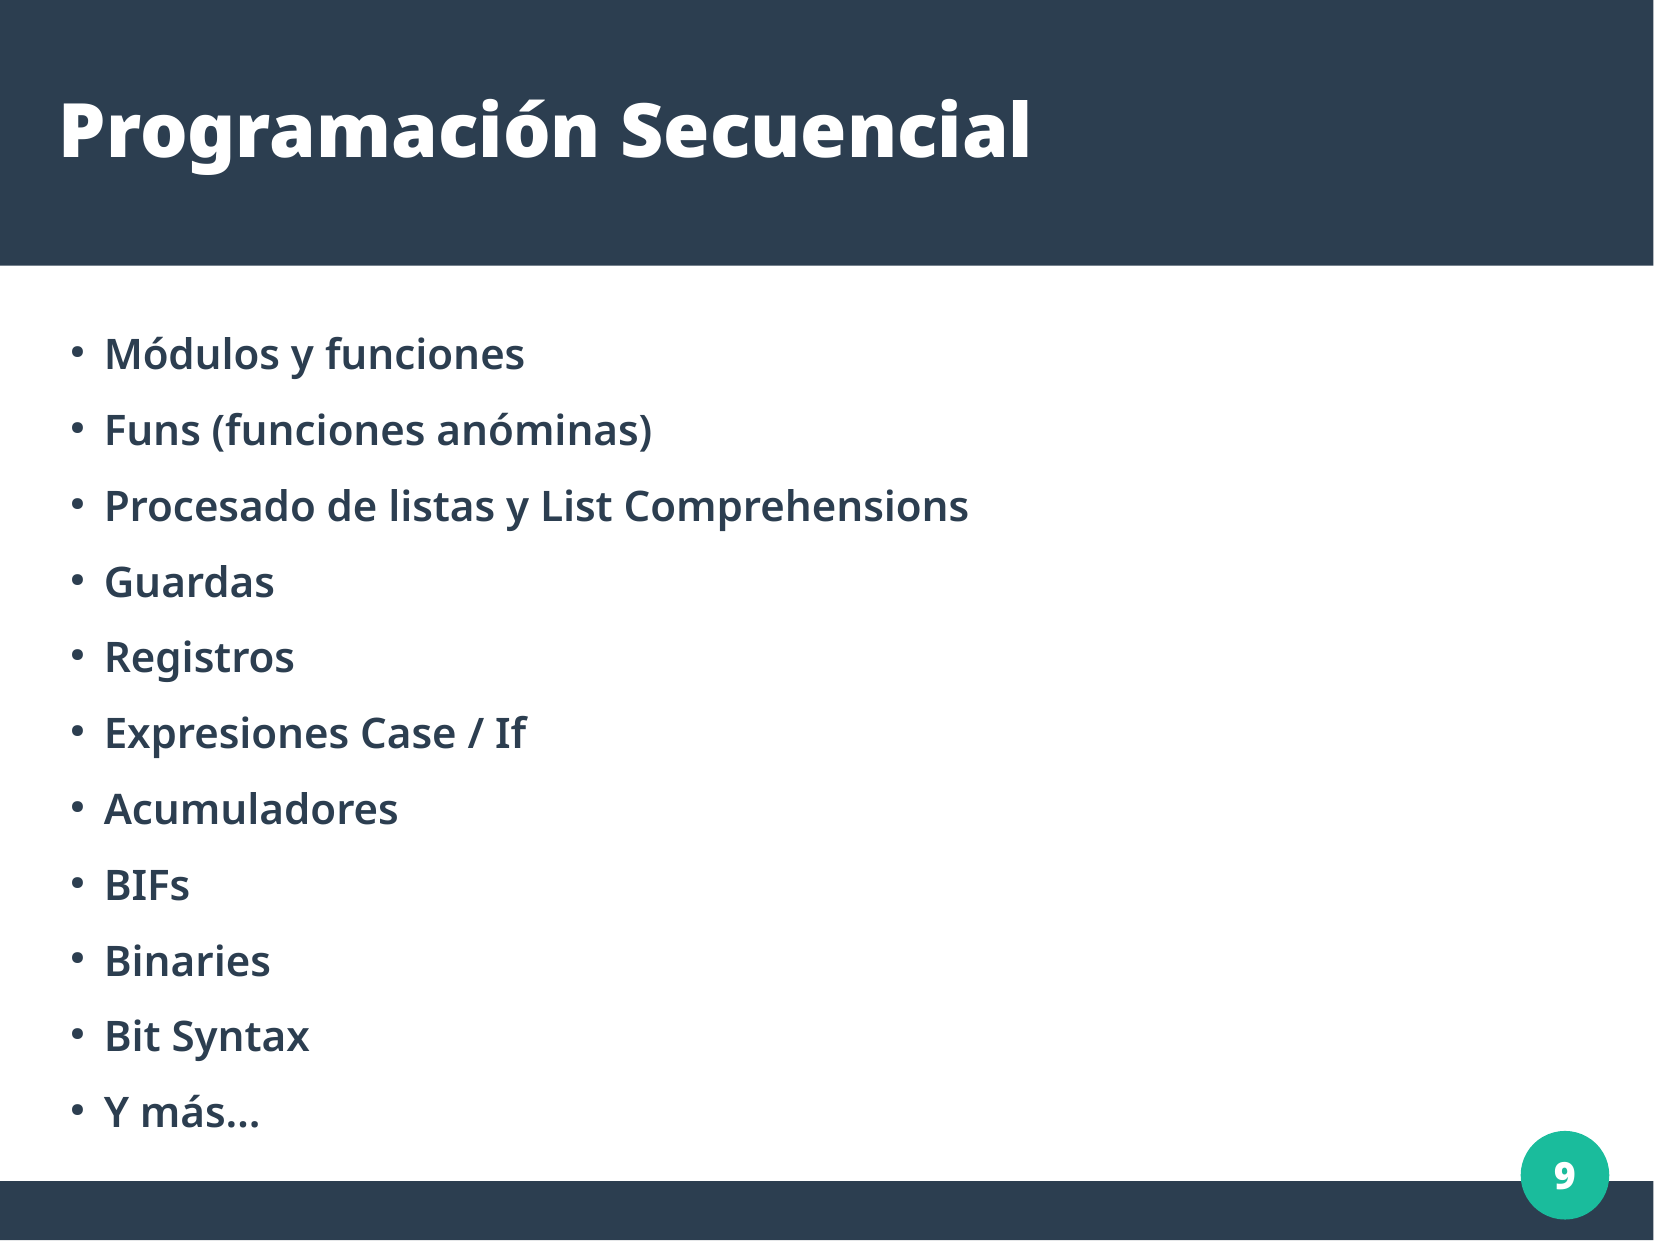

# Programación Secuencial
Módulos y funciones
Funs (funciones anóminas)
Procesado de listas y List Comprehensions
Guardas
Registros
Expresiones Case / If
Acumuladores
BIFs
Binaries
Bit Syntax
Y más…
9